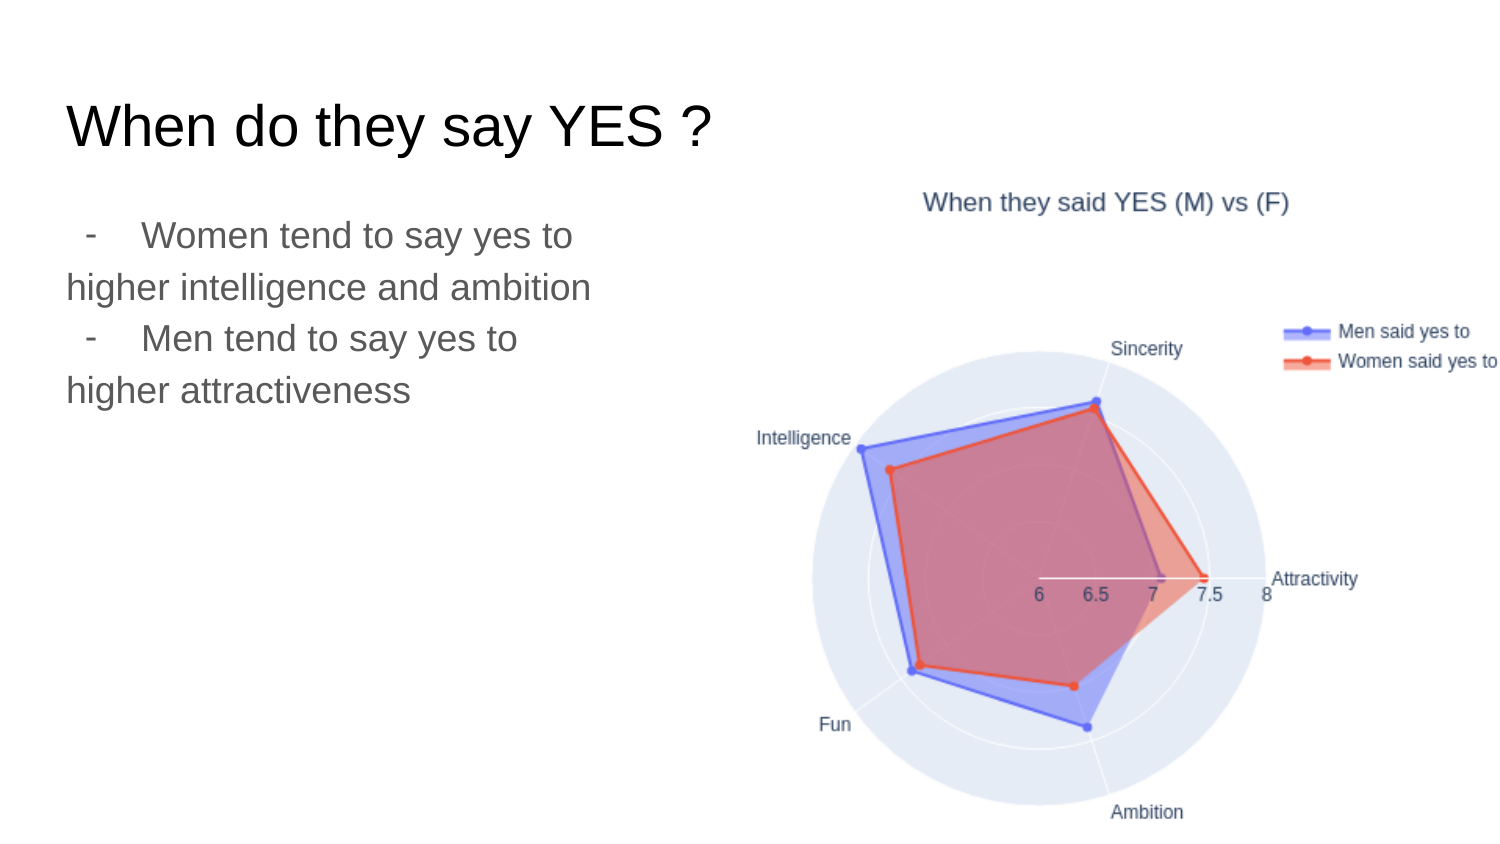

# When do they say YES ?
Women tend to say yes to
higher intelligence and ambition
Men tend to say yes to
higher attractiveness